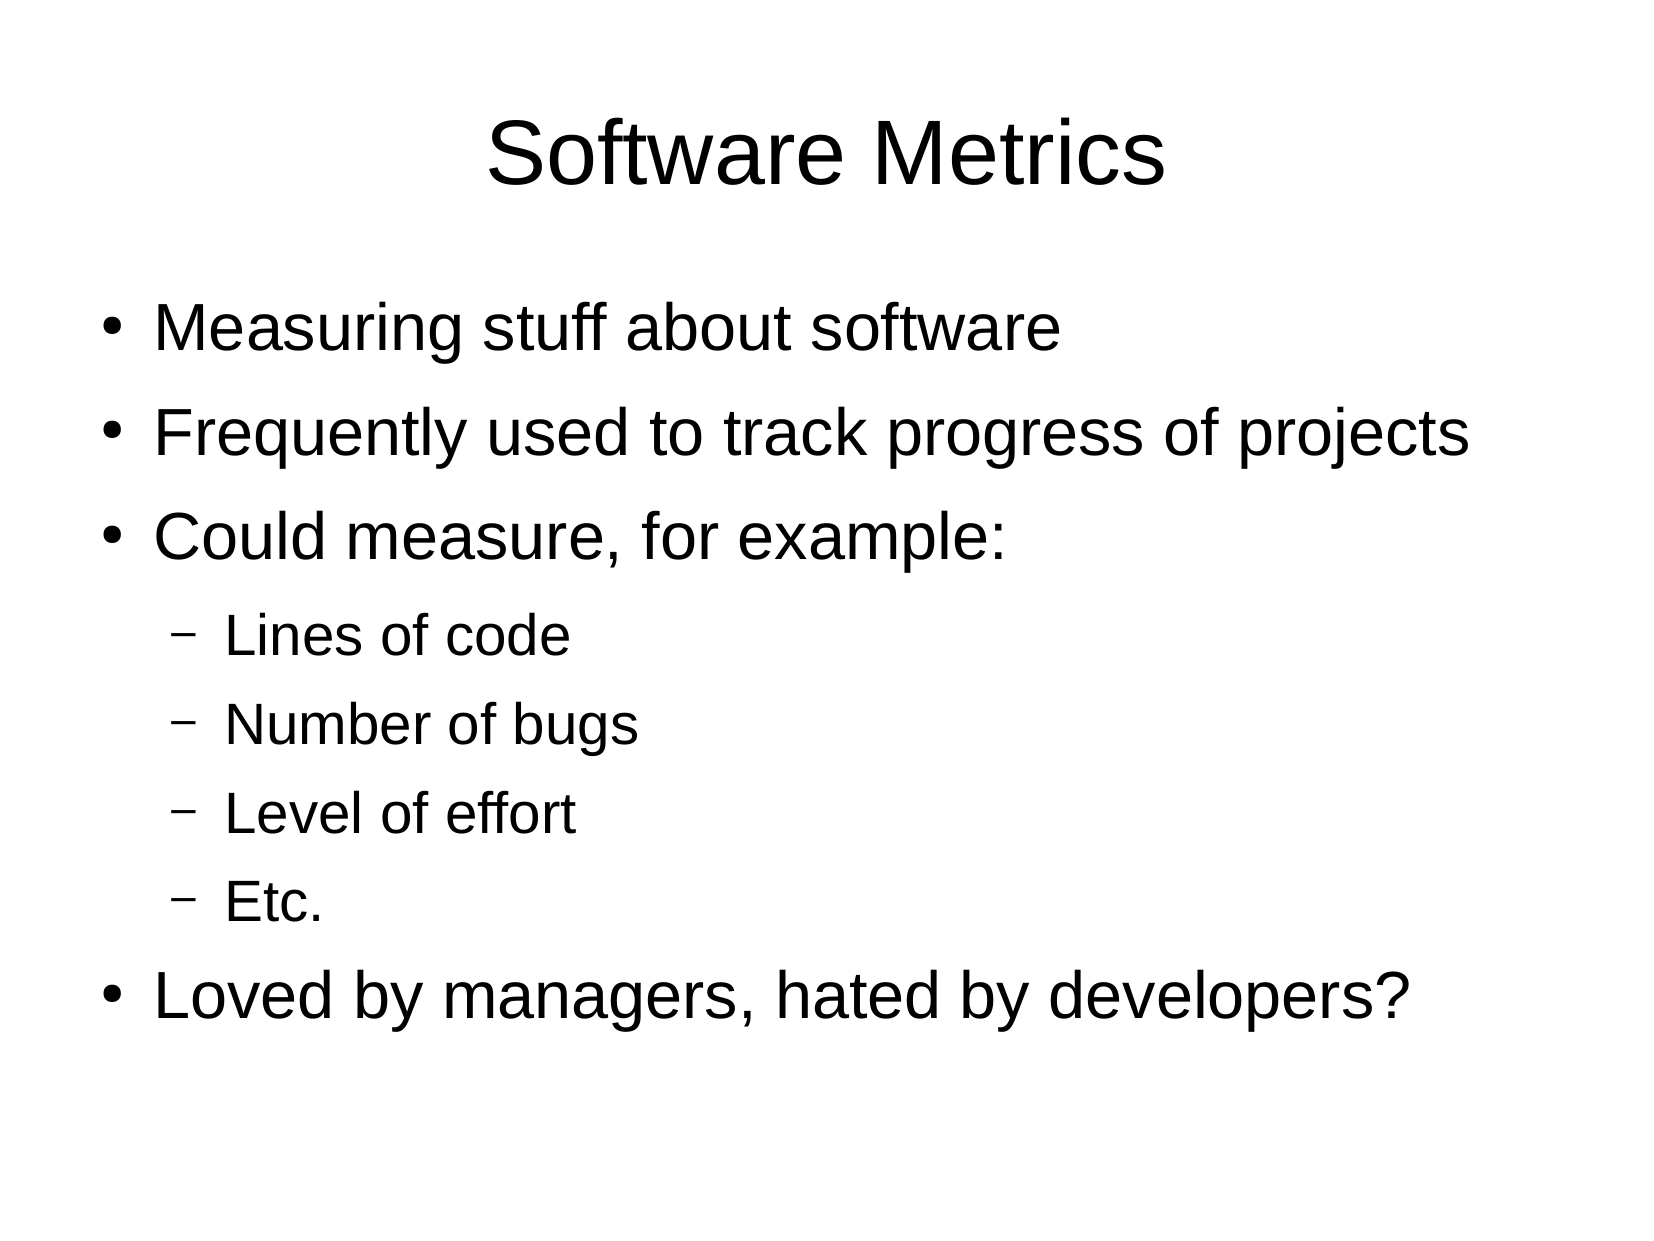

# Software Metrics
Measuring stuff about software
Frequently used to track progress of projects
Could measure, for example:
Lines of code
Number of bugs
Level of effort
Etc.
Loved by managers, hated by developers?